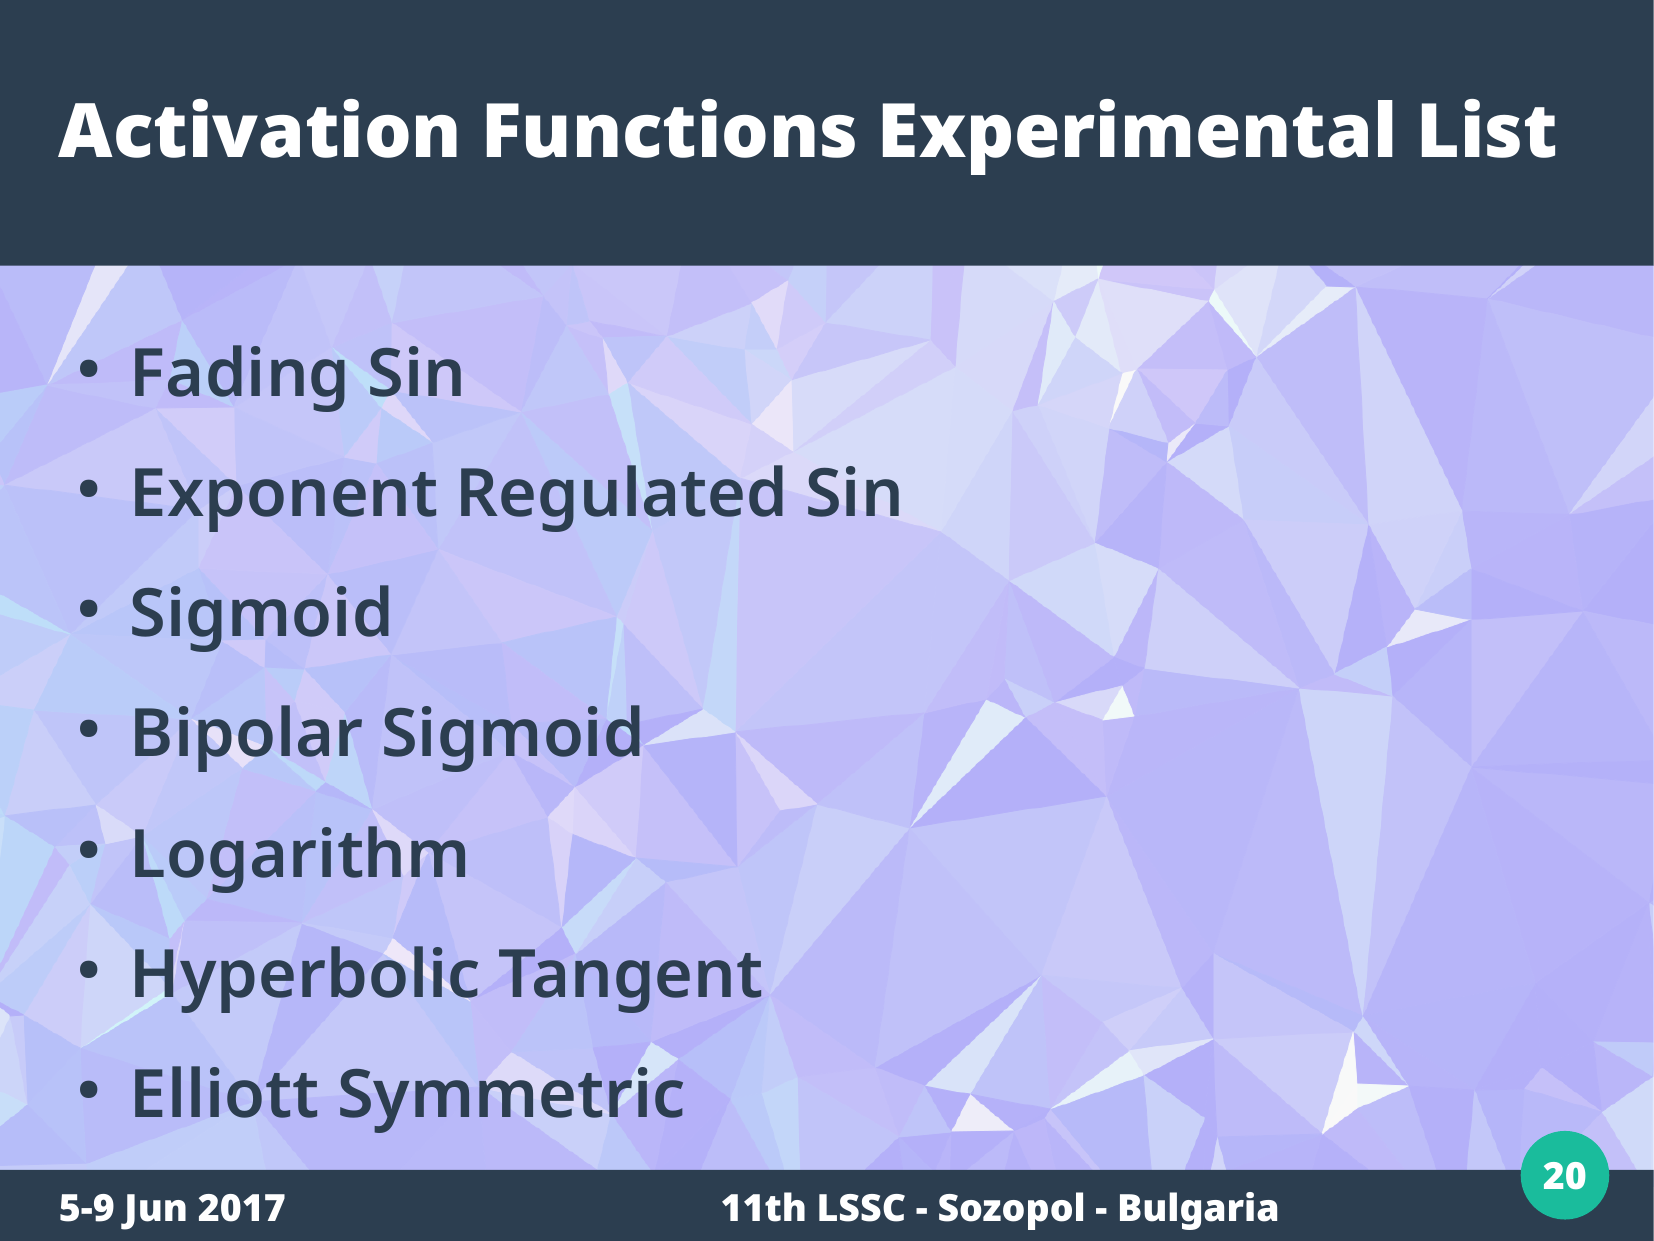

# Activation Functions Experimental List
Fading Sin
Exponent Regulated Sin
Sigmoid
Bipolar Sigmoid
Logarithm
Hyperbolic Tangent
Elliott Symmetric
20
5-9 Jun 2017
11th LSSC - Sozopol - Bulgaria